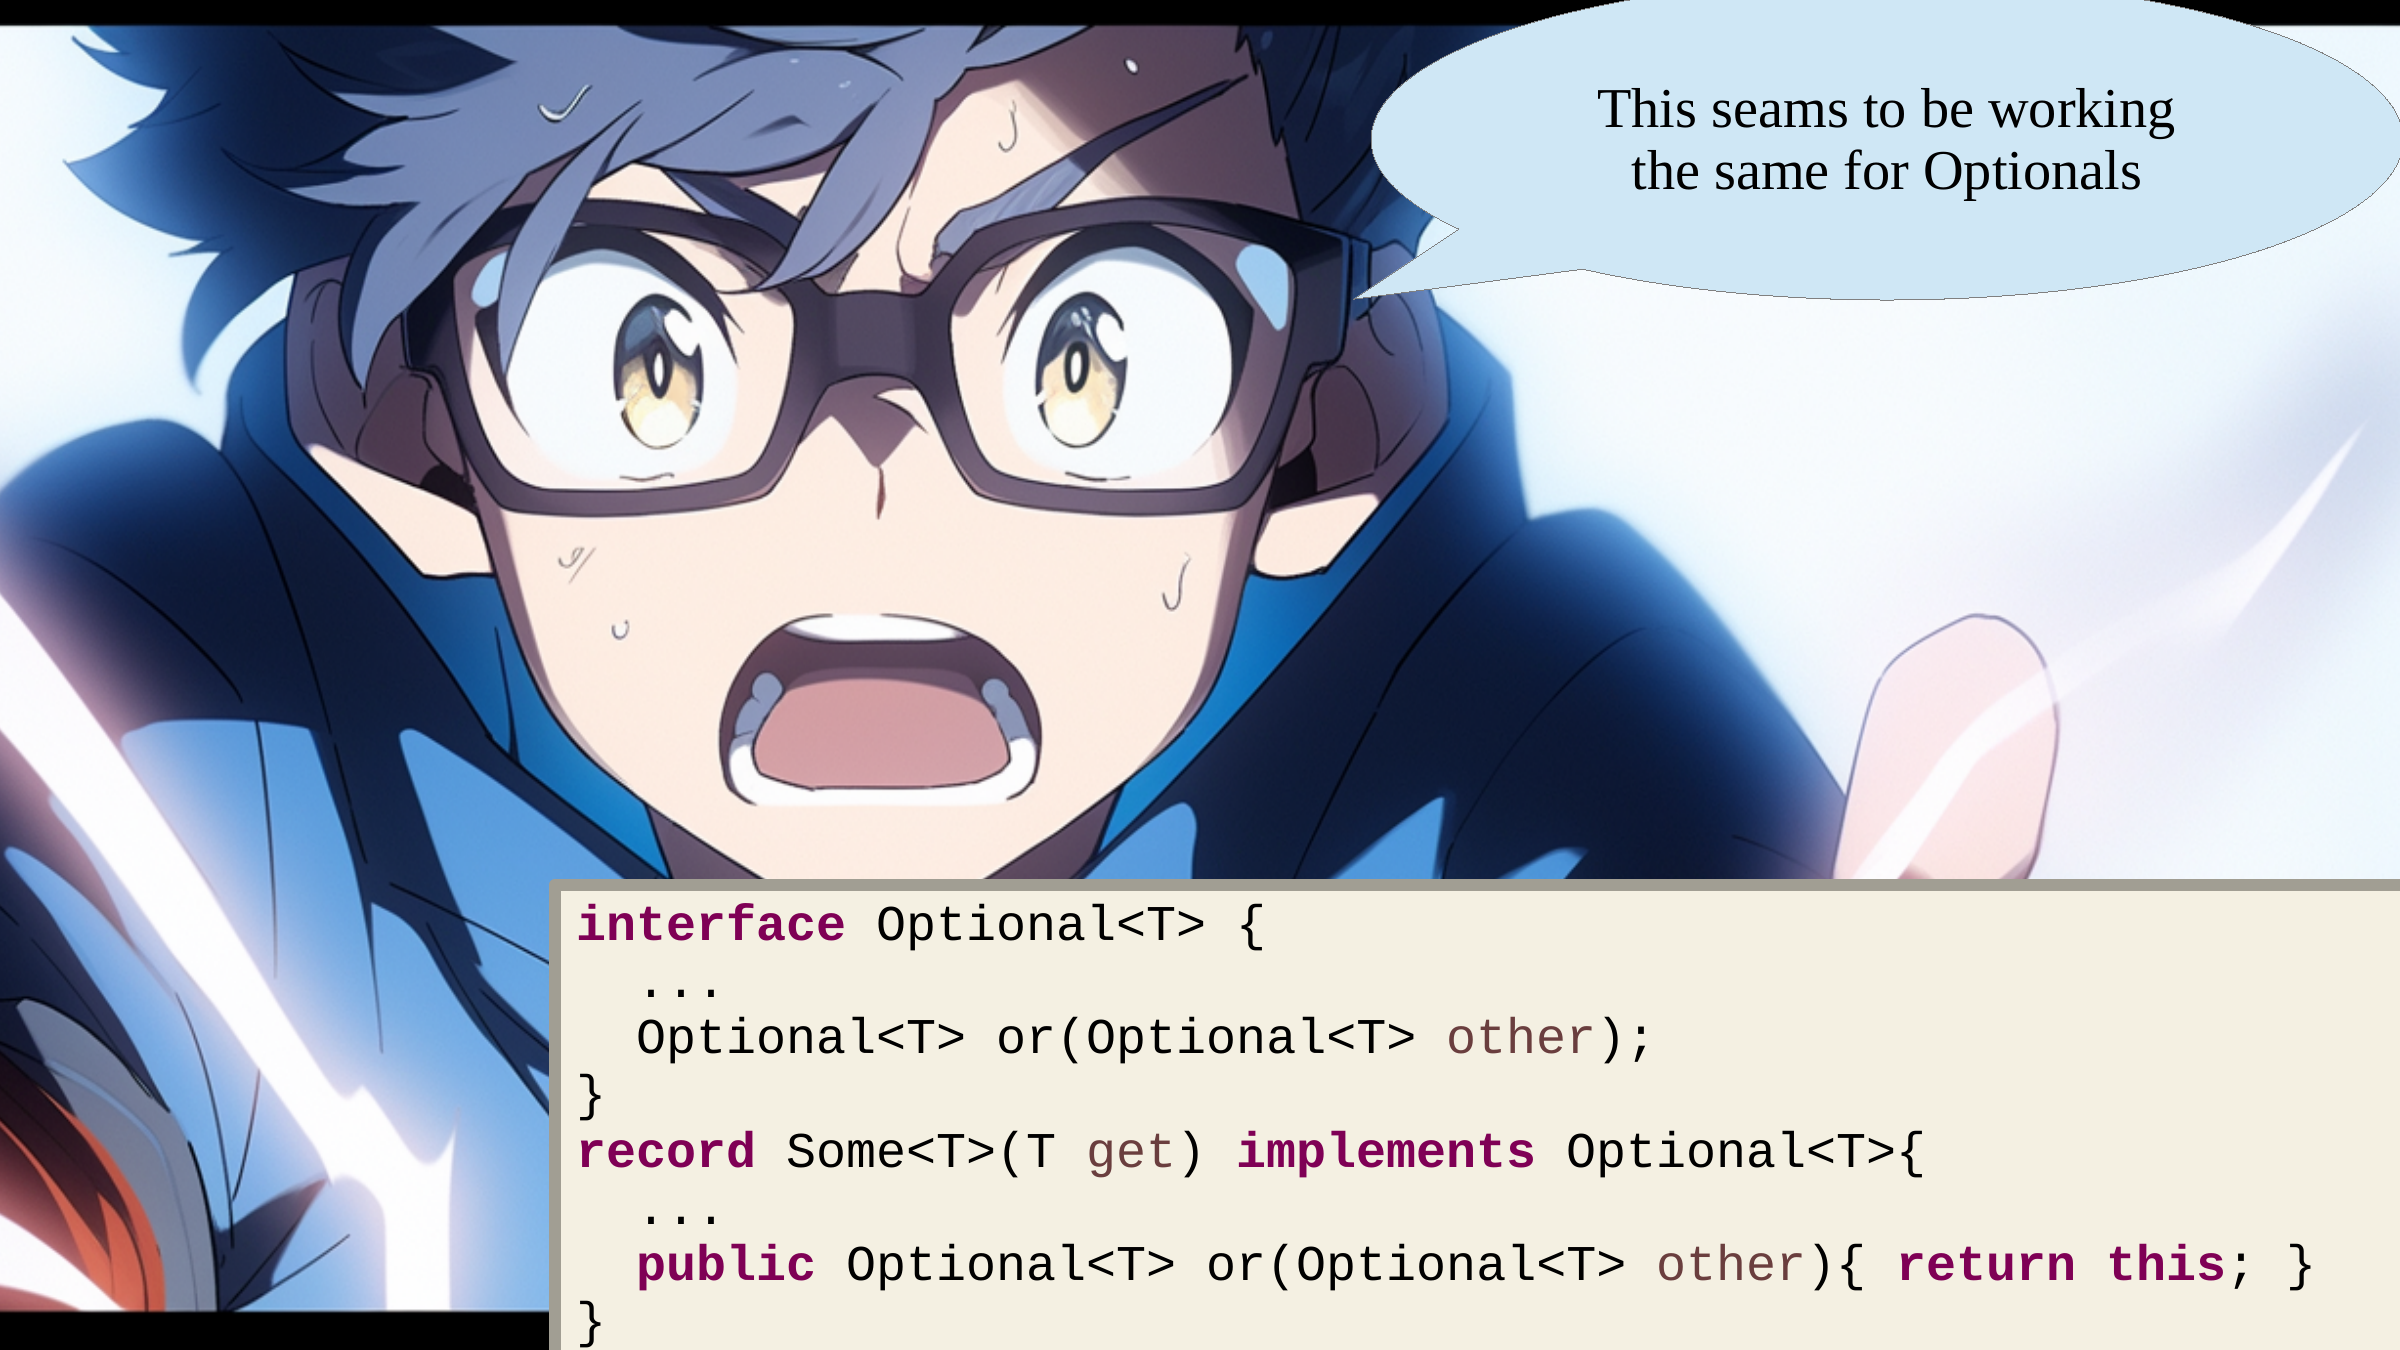

This seams to be working
the same for Optionals
interface Optional<T> {
 ...
 Optional<T> or(Optional<T> other);
}
record Some<T>(T get) implements Optional<T>{
 ...
 public Optional<T> or(Optional<T> other){ return this; }
}